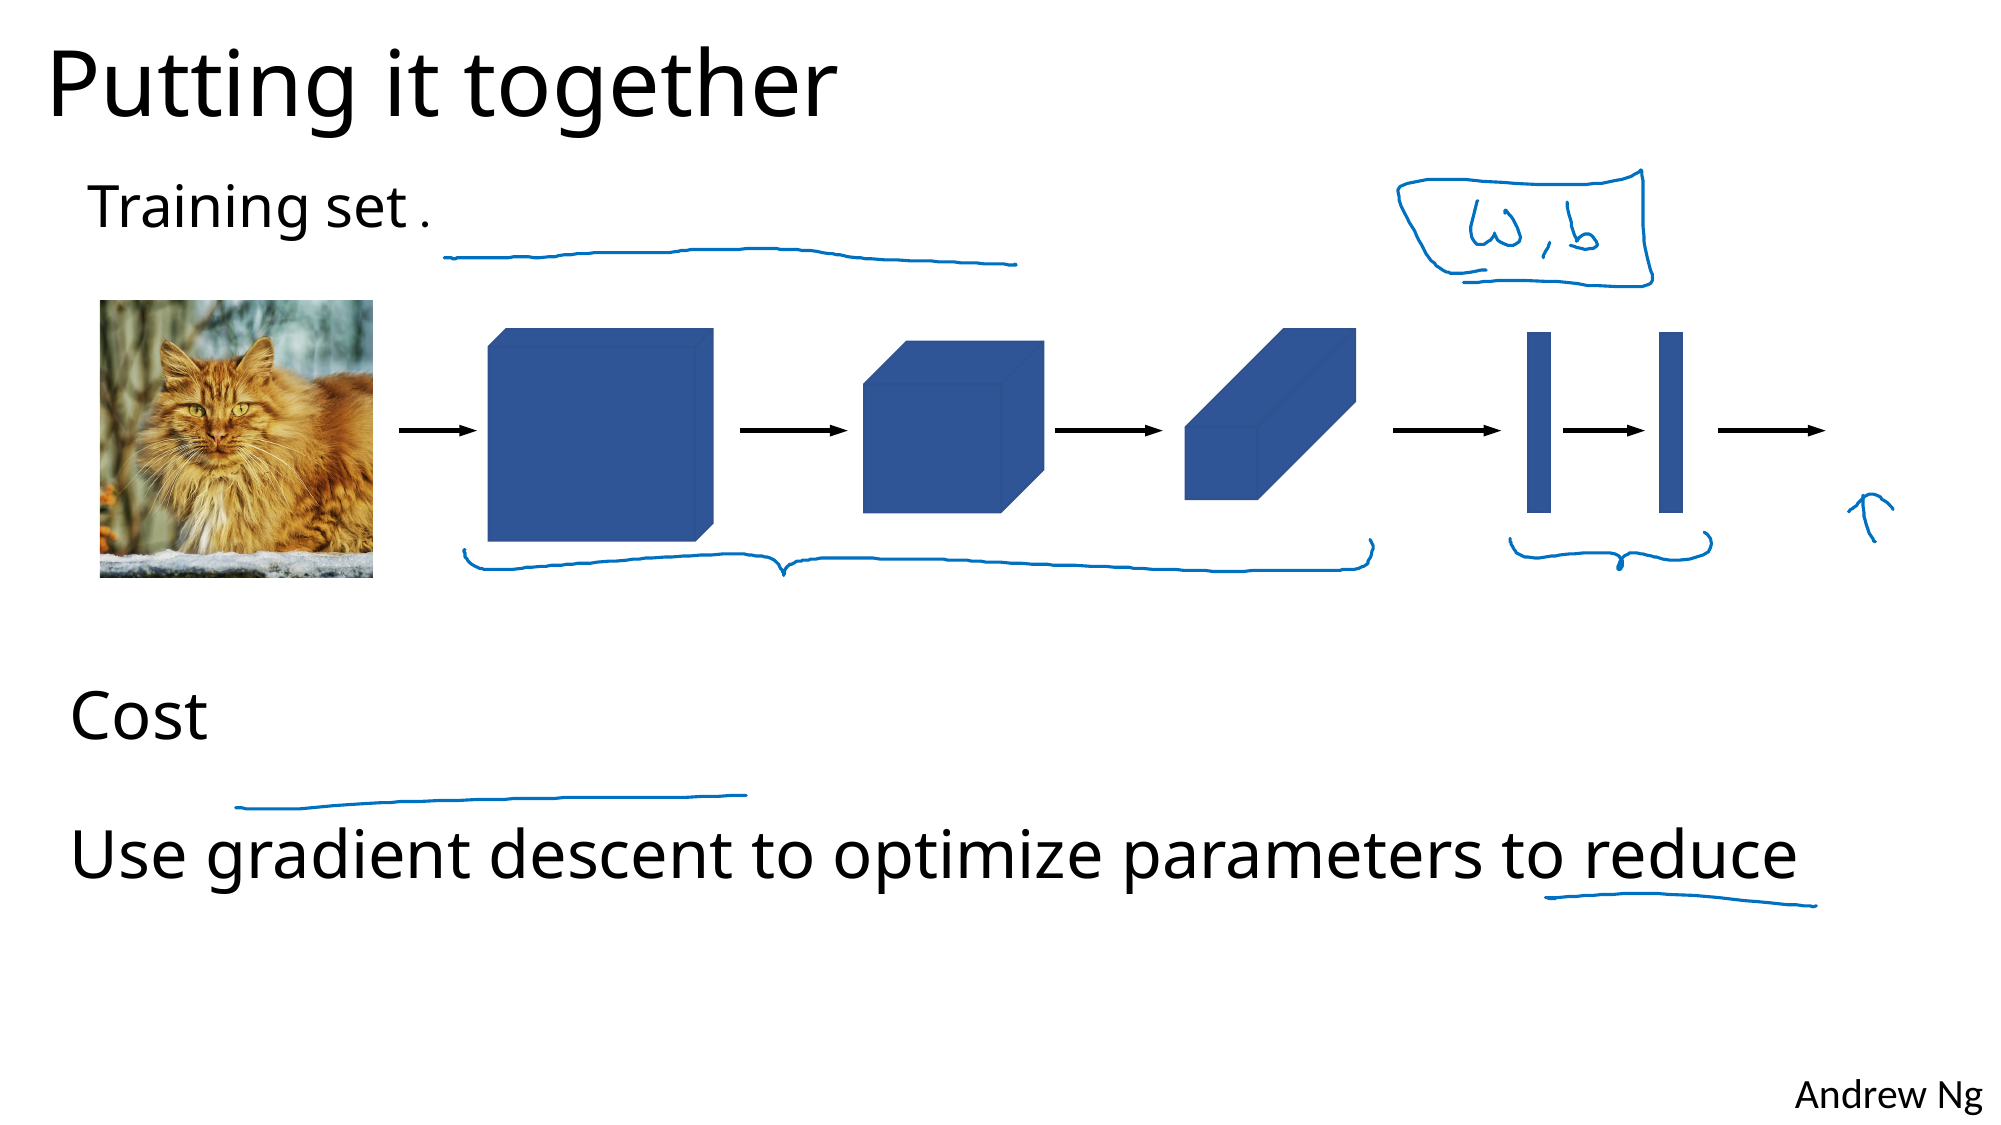

# Putting it together
Training set .
Cost
Use gradient descent to optimize parameters to reduce